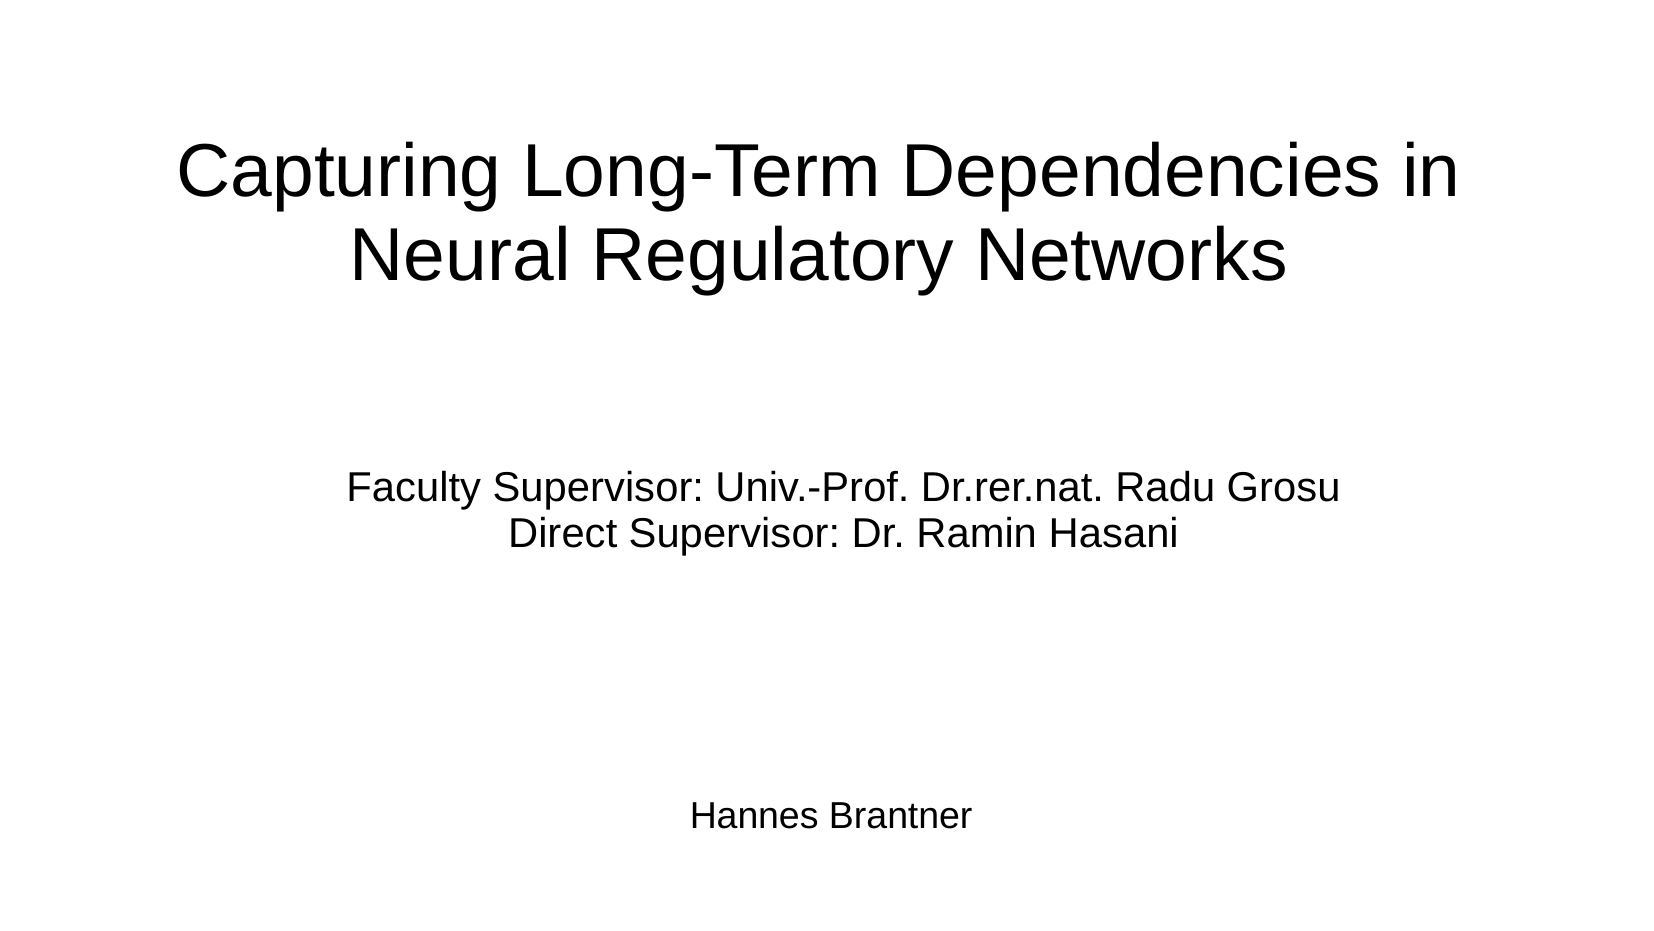

# Capturing Long-Term Dependencies in Neural Regulatory Networks
Faculty Supervisor: Univ.-Prof. Dr.rer.nat. Radu Grosu
Direct Supervisor: Dr. Ramin Hasani
Hannes Brantner